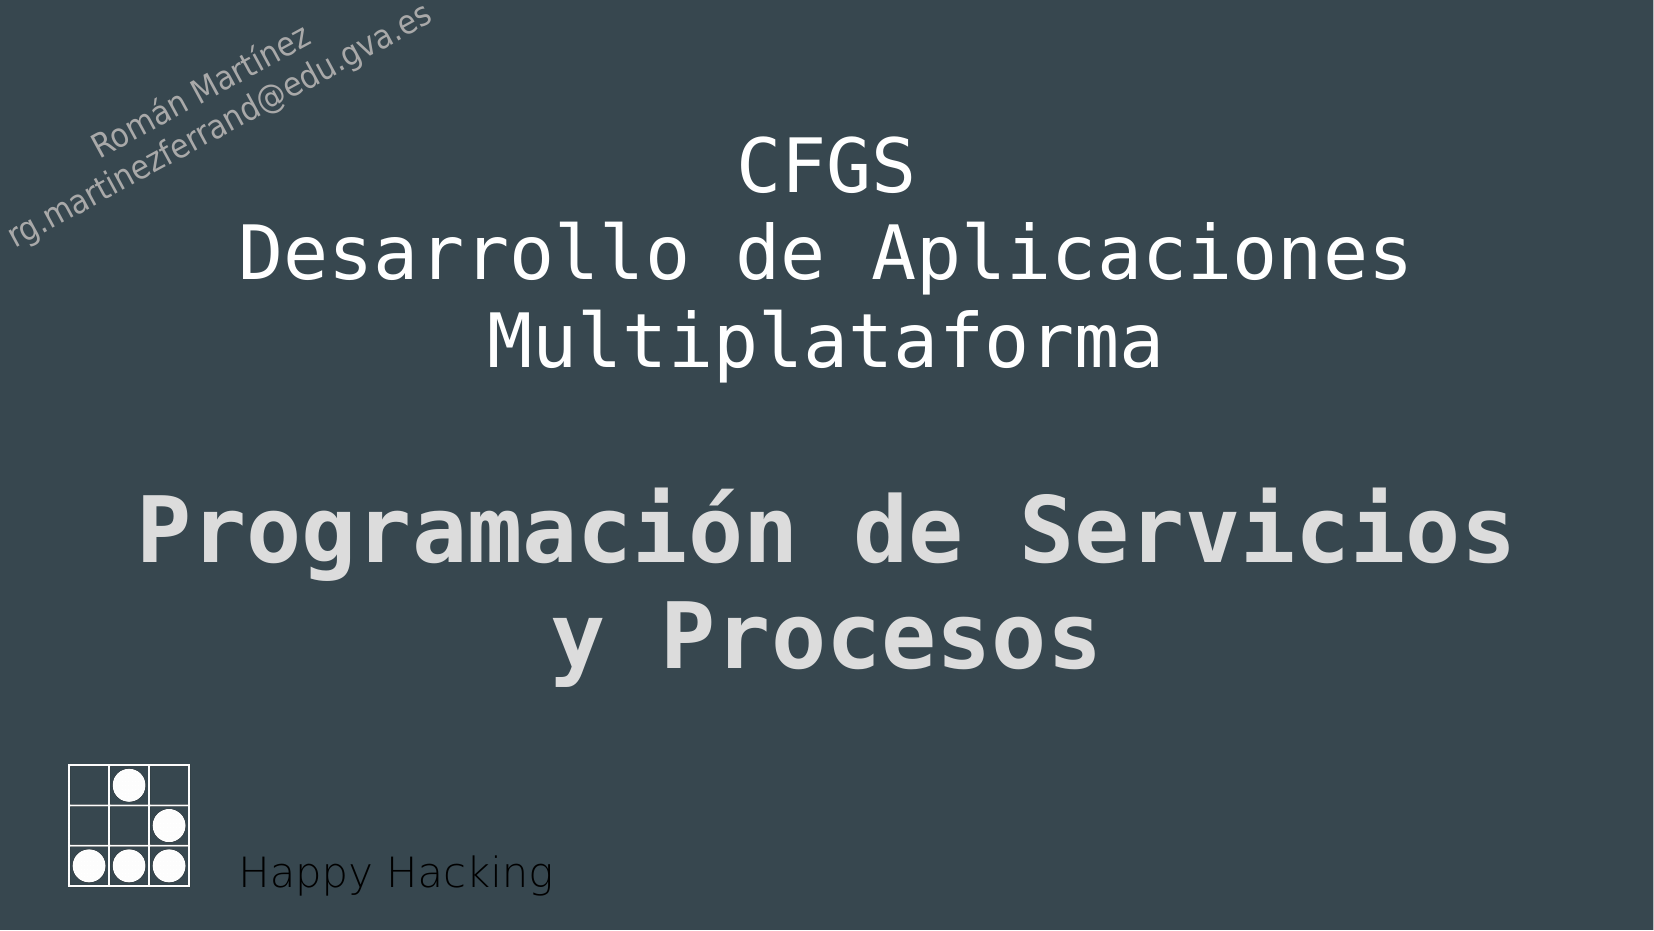

# CFGS Desarrollo de Aplicaciones Multiplataforma
Román Martínez
rg.martinezferrand@edu.gva.es
Programación de Servicios y Procesos
Happy Hacking